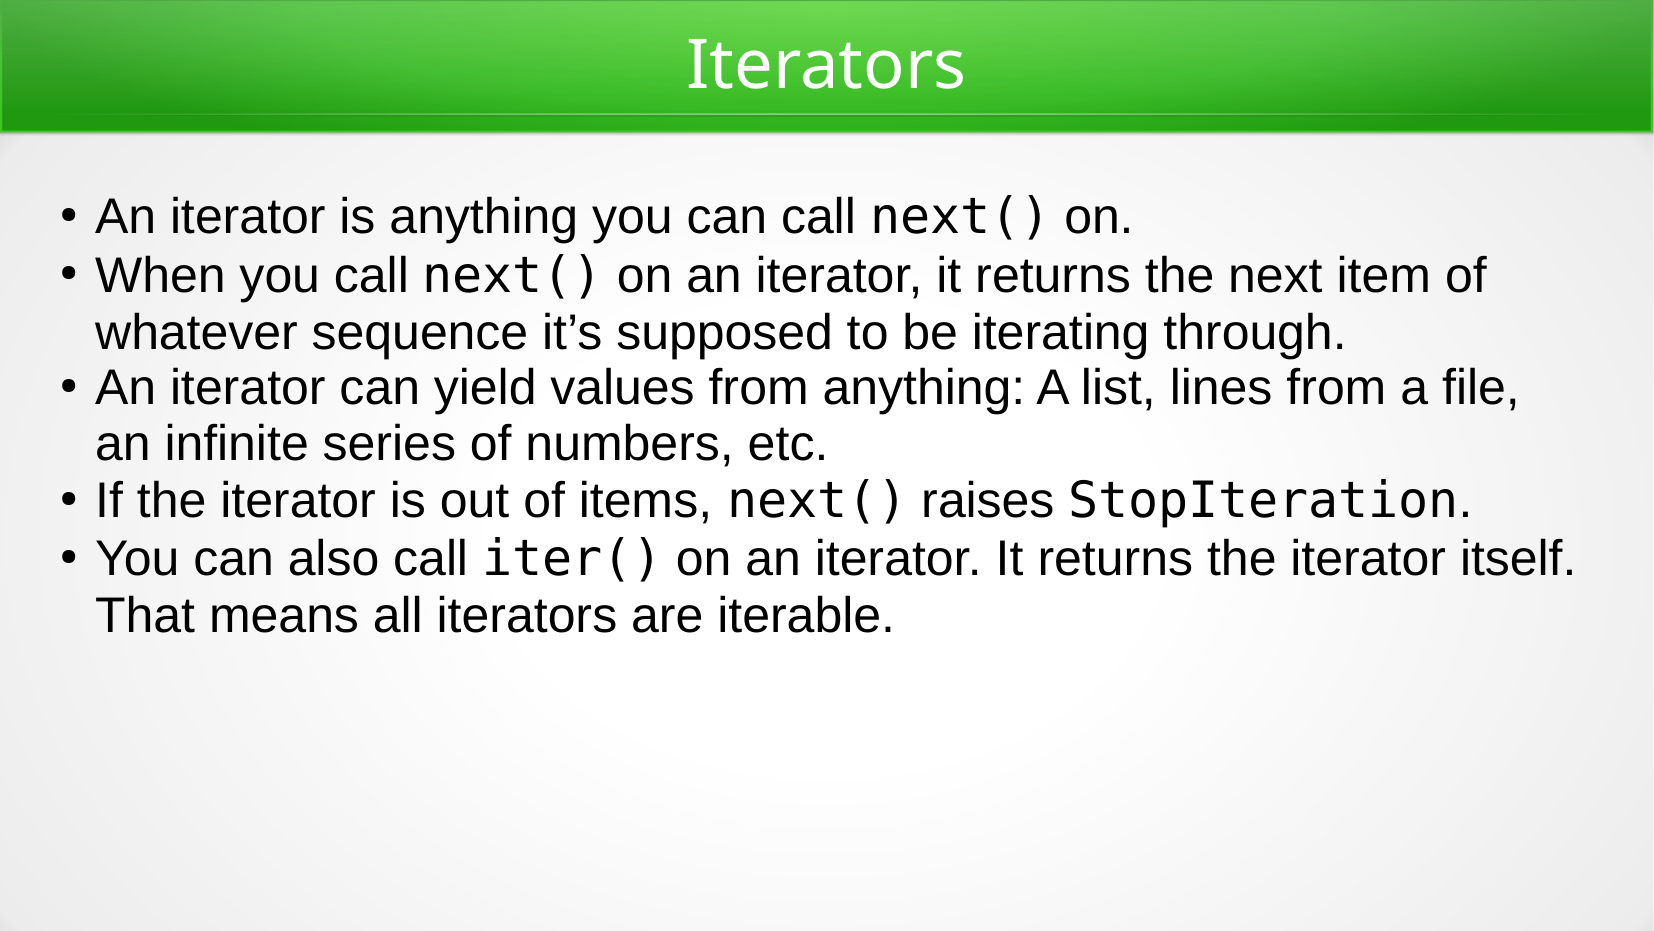

# Iterators
An iterator is anything you can call next() on.
When you call next() on an iterator, it returns the next item of whatever sequence it’s supposed to be iterating through.
An iterator can yield values from anything: A list, lines from a file, an infinite series of numbers, etc.
If the iterator is out of items, next() raises StopIteration.
You can also call iter() on an iterator. It returns the iterator itself. That means all iterators are iterable.